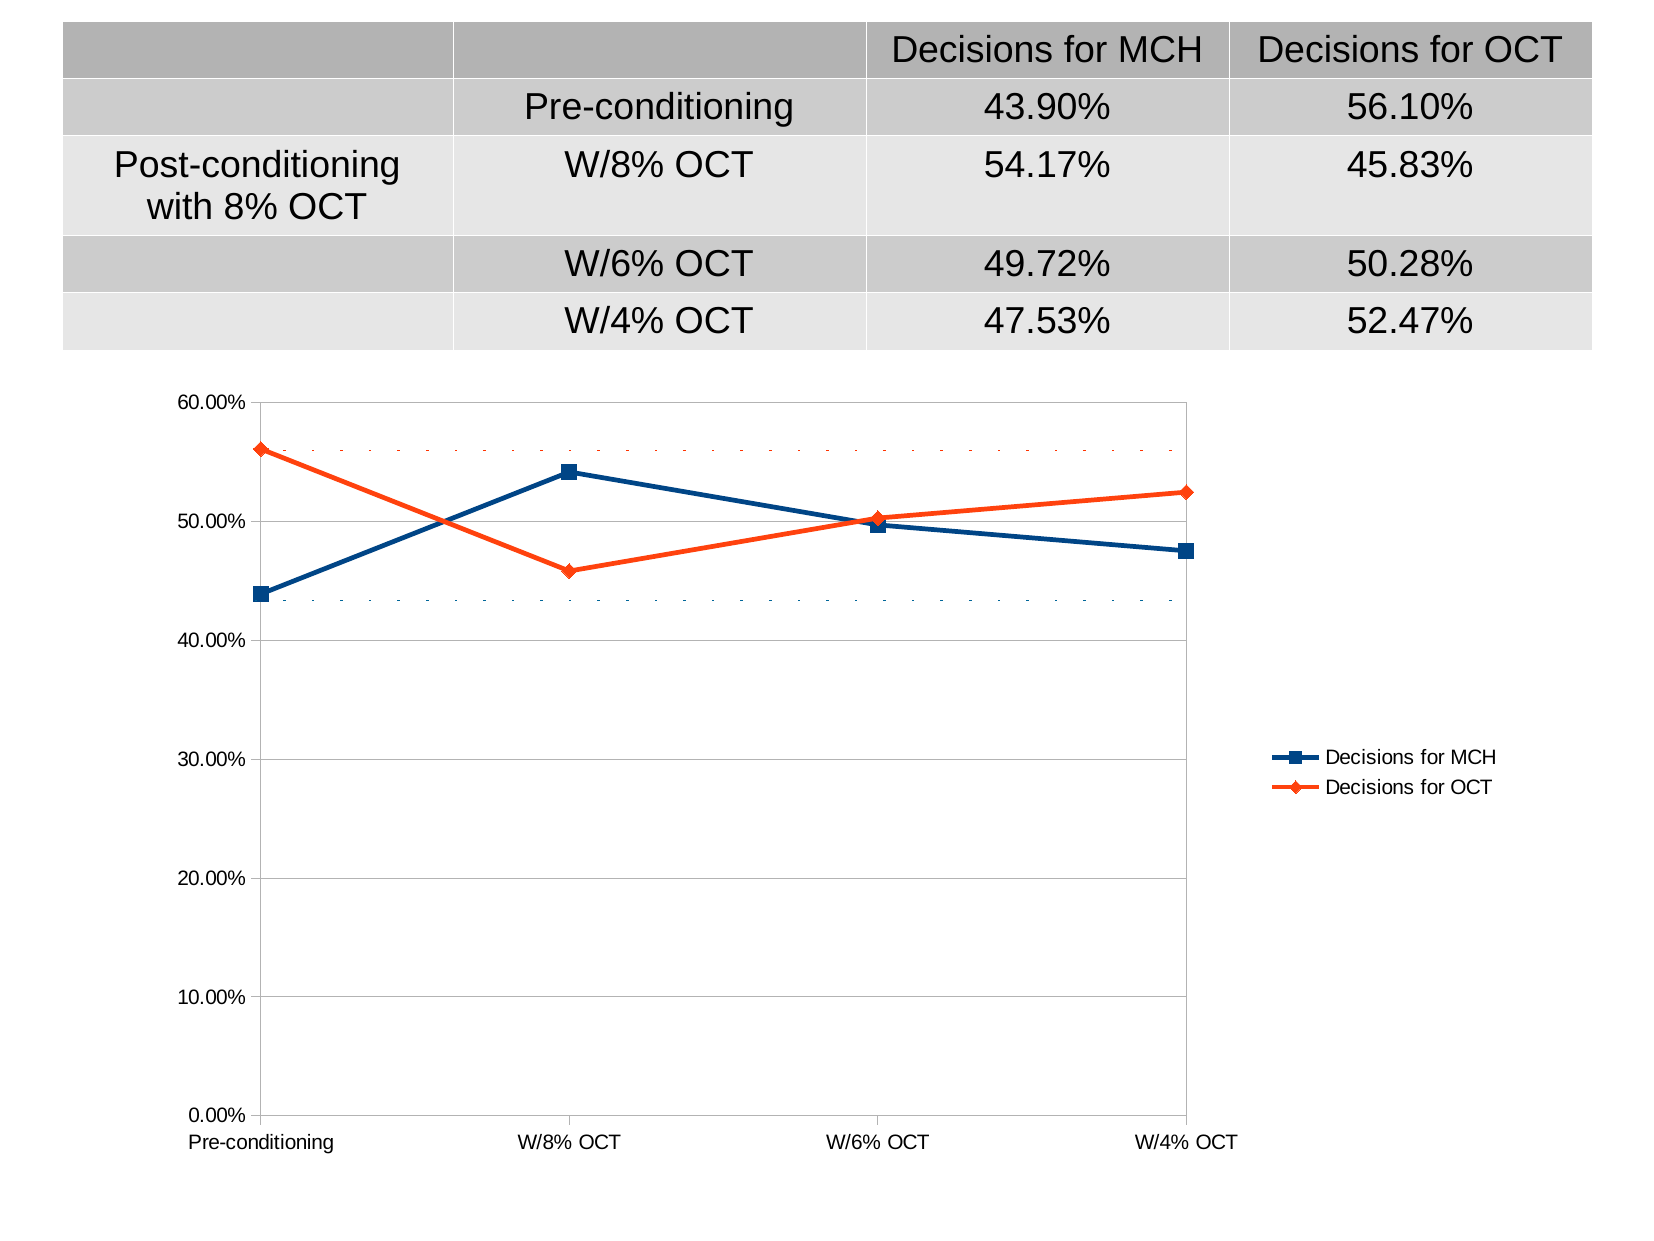

| | | Decisions for MCH | Decisions for OCT |
| --- | --- | --- | --- |
| | Pre-conditioning | 43.90% | 56.10% |
| Post-conditioning with 8% OCT | W/8% OCT | 54.17% | 45.83% |
| | W/6% OCT | 49.72% | 50.28% |
| | W/4% OCT | 47.53% | 52.47% |
### Chart
| Category | Decisions for MCH | Decisions for OCT |
|---|---|---|
| Pre-conditioning | 0.439024390243902 | 0.560975609756098 |
| W/8% OCT | 0.541666666666667 | 0.458333333333333 |
| W/6% OCT | 0.497150997150997 | 0.502849002849003 |
| W/4% OCT | 0.475287356321839 | 0.524712643678161 |